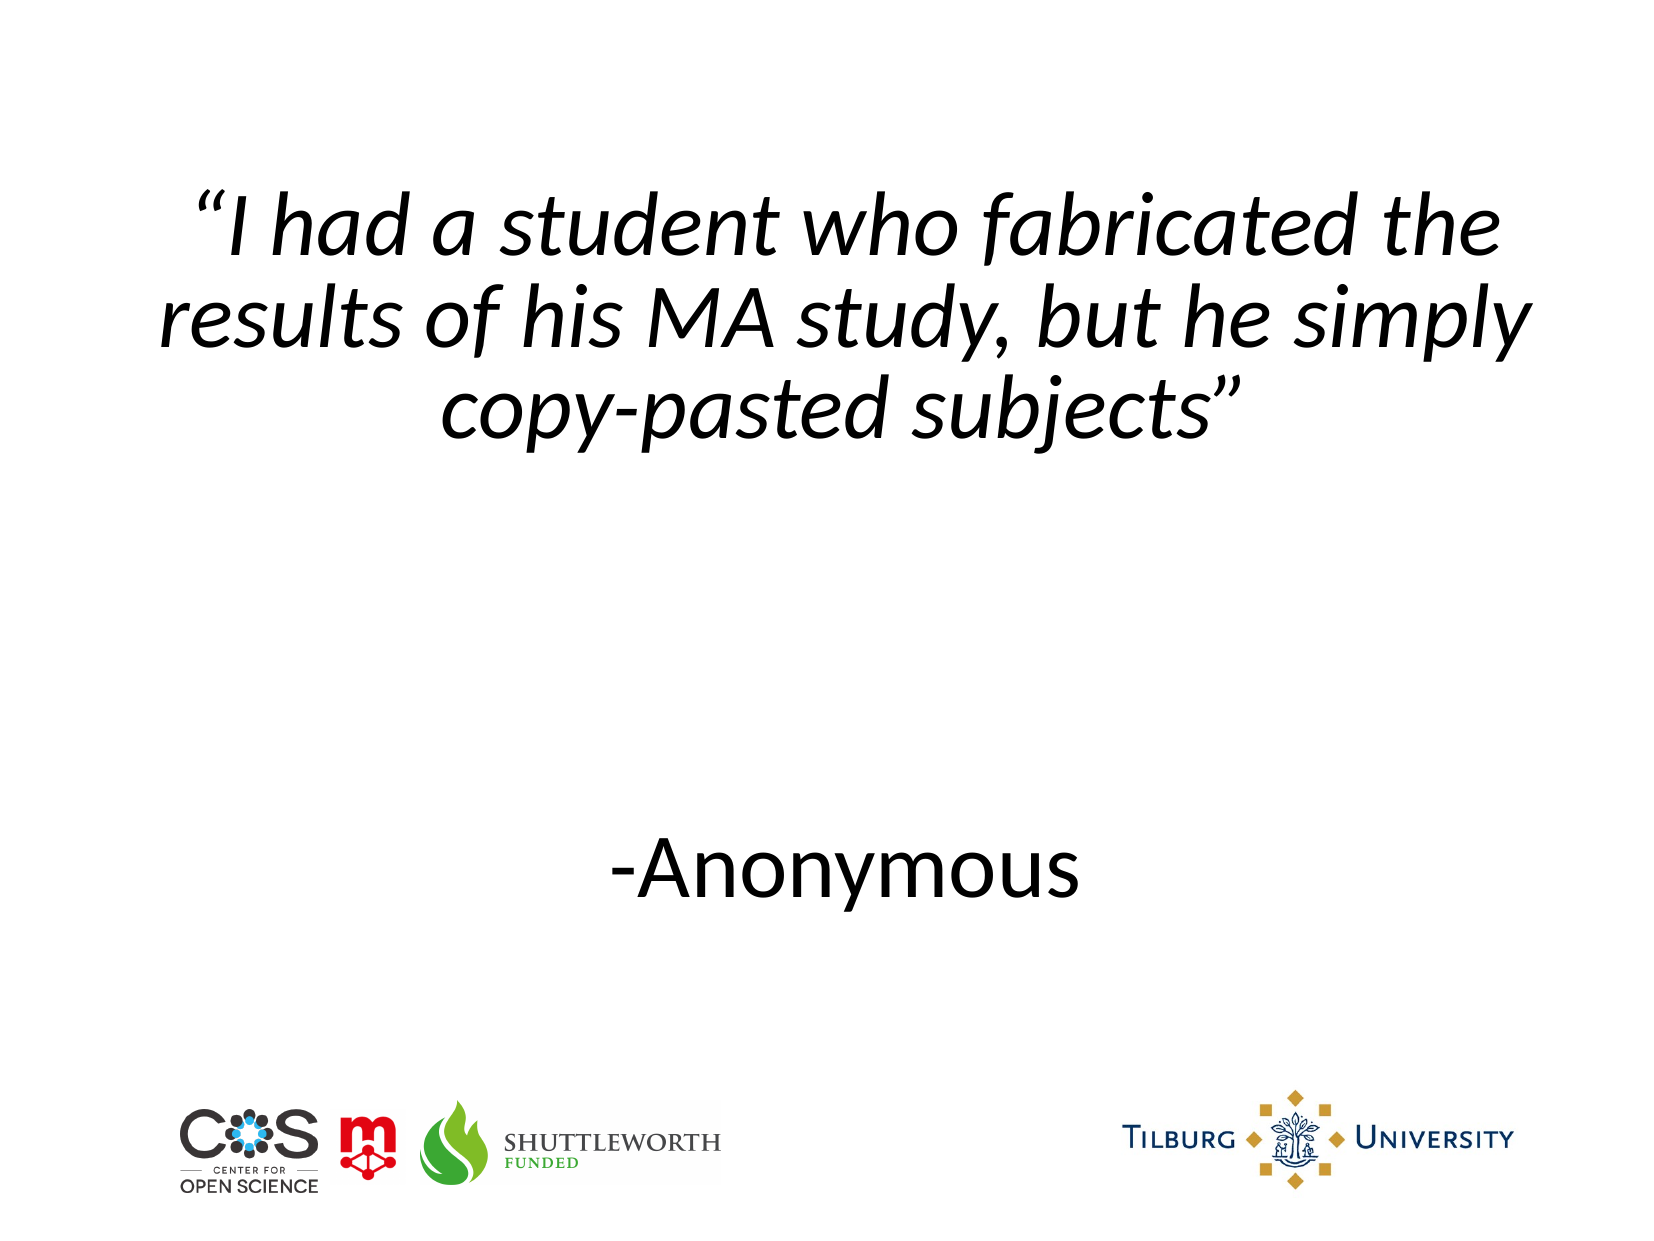

# “I had a student who fabricated the results of his MA study, but he simply copy-pasted subjects” “this did not require a genius to find out.” -Anonymous